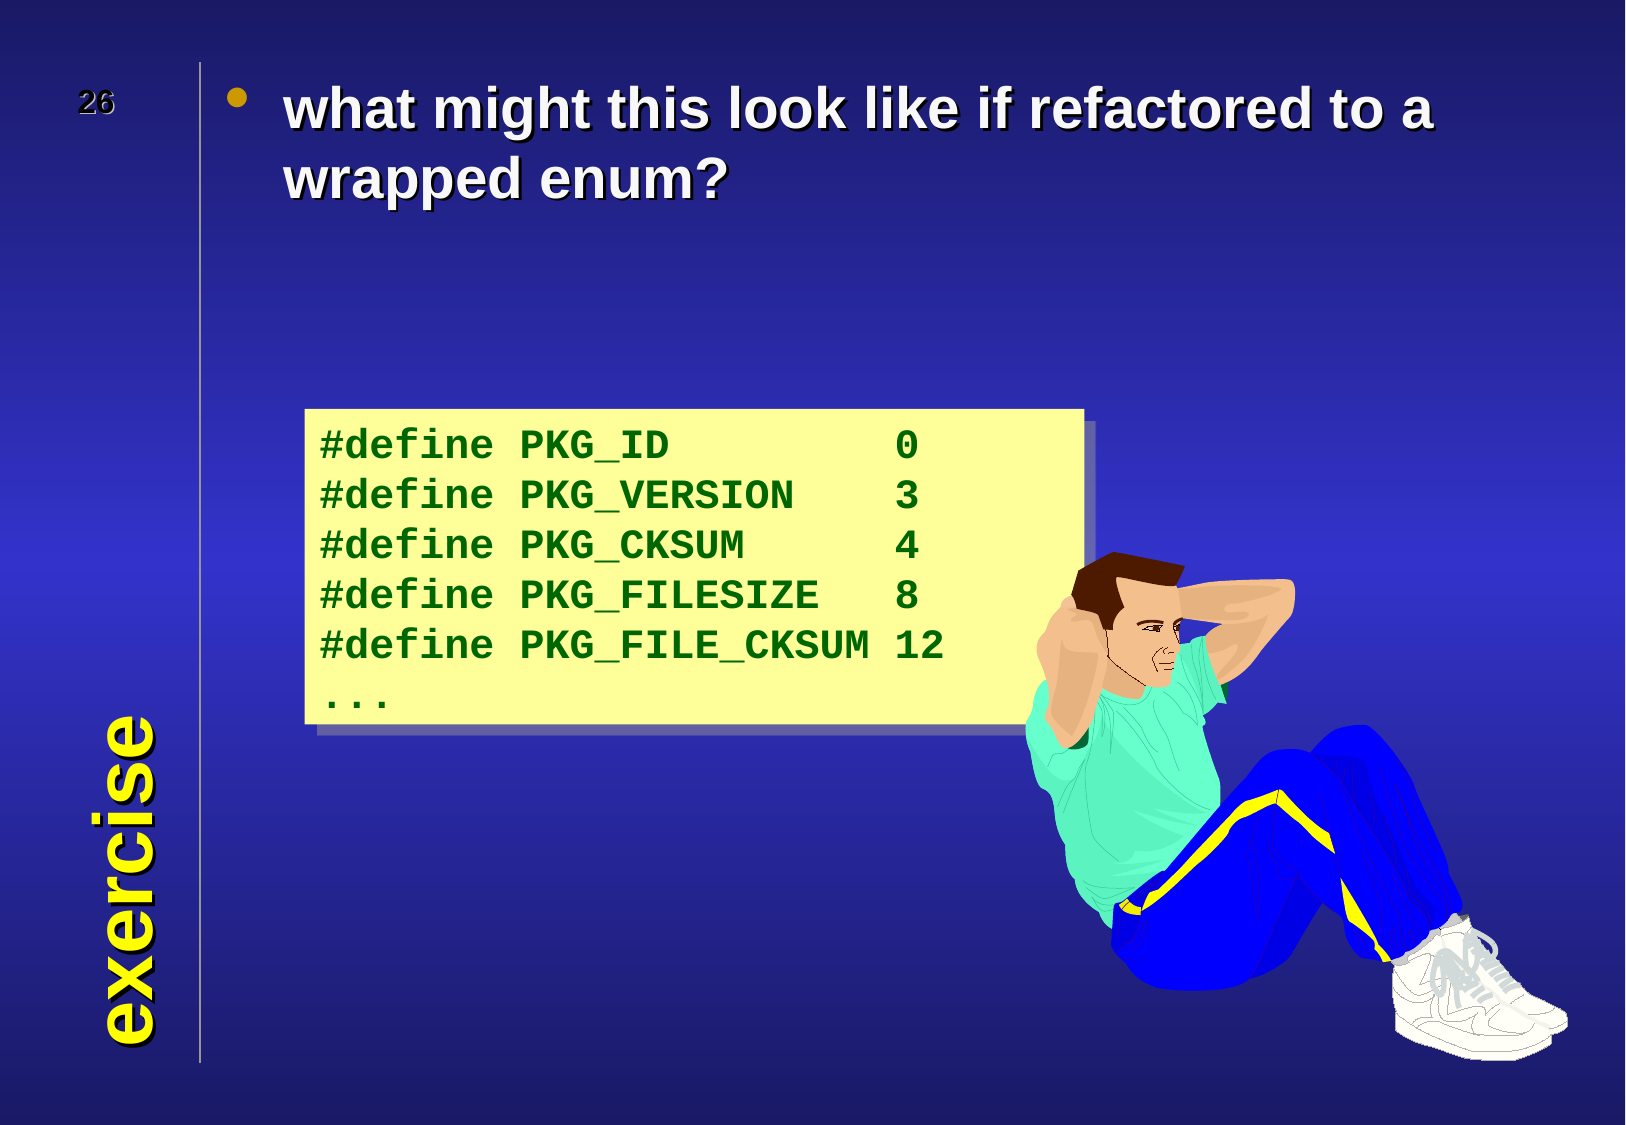

26
what might this look like if refactored to a wrapped enum?
#define PKG_ID 0
#define PKG_VERSION 3
#define PKG_CKSUM 4
#define PKG_FILESIZE 8
#define PKG_FILE_CKSUM 12
...
# exercise